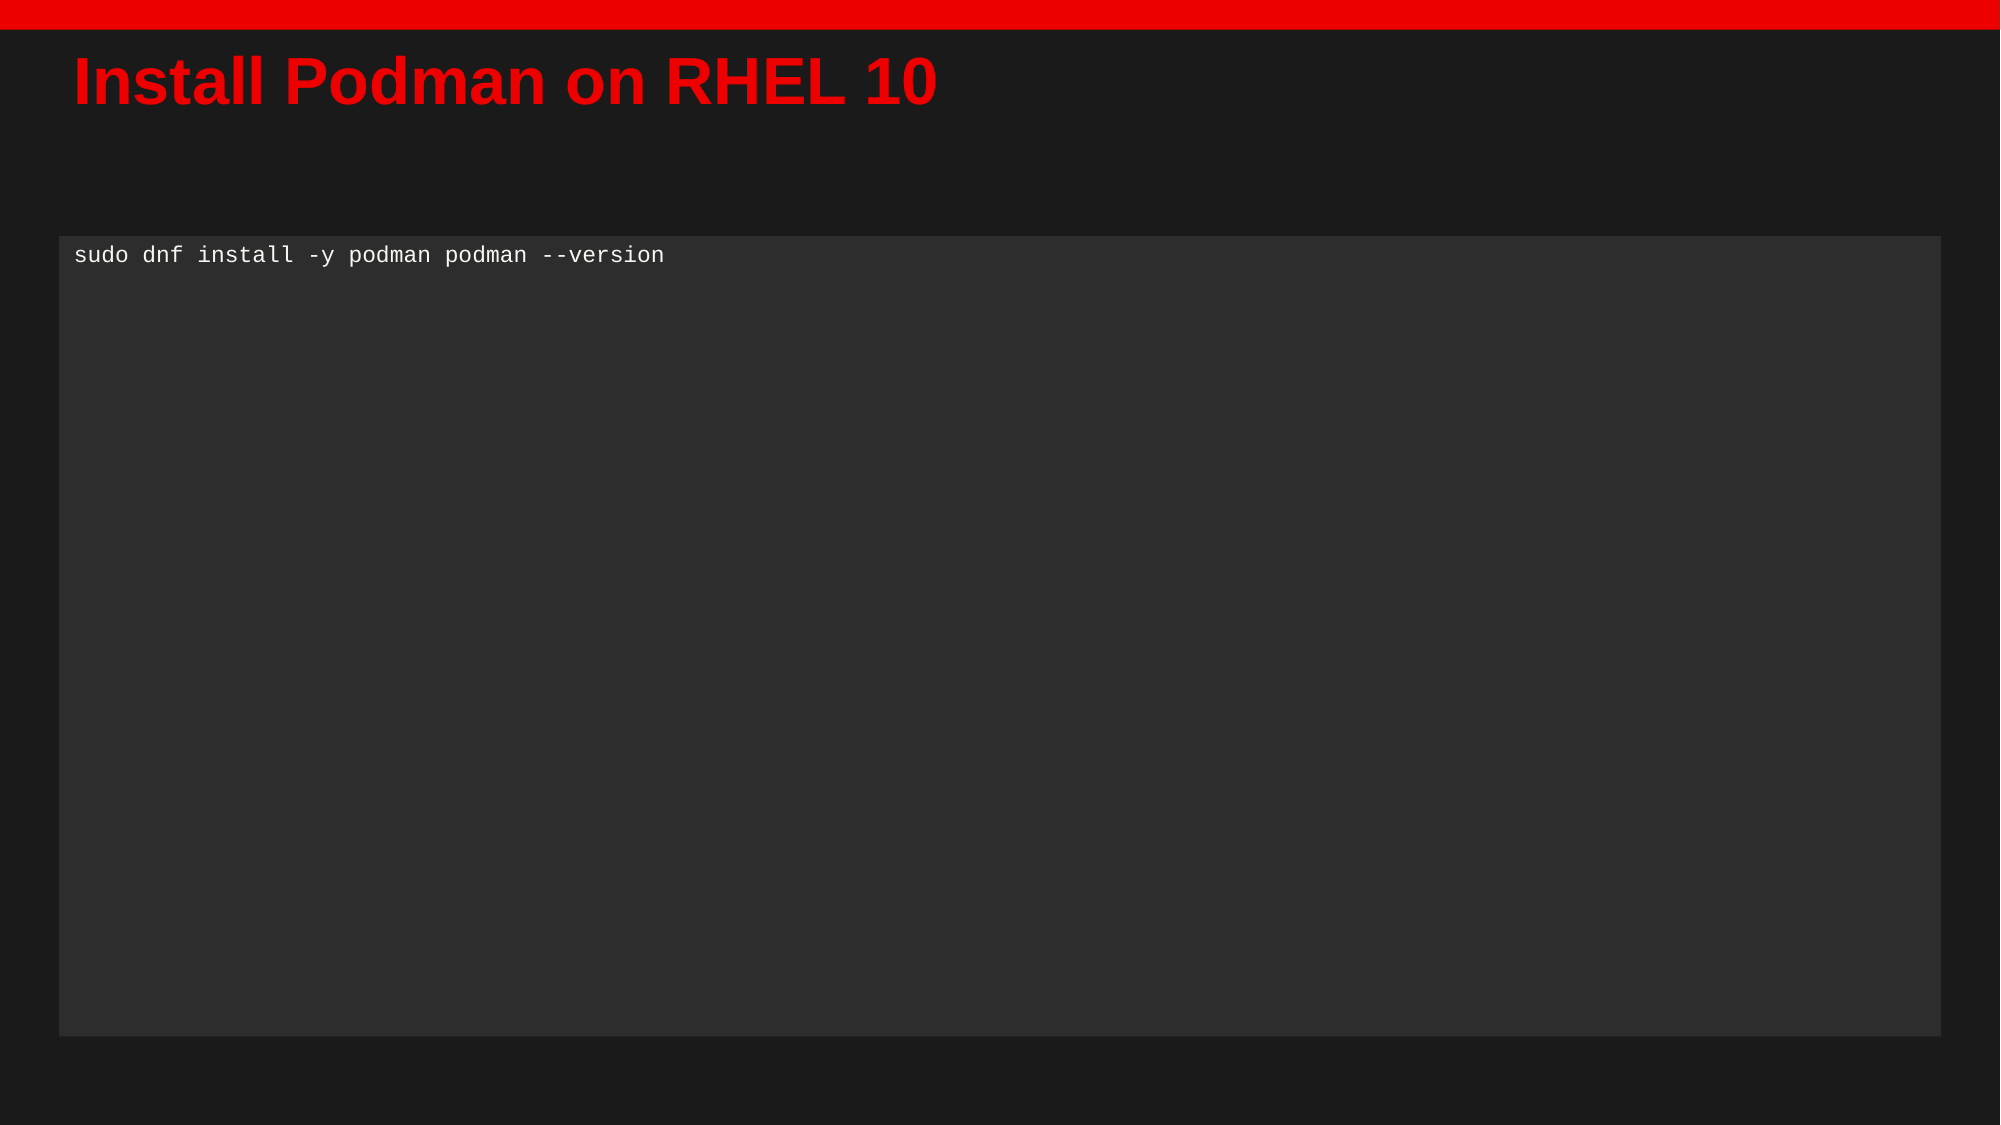

Install Podman on RHEL 10
sudo dnf install -y podman podman --version